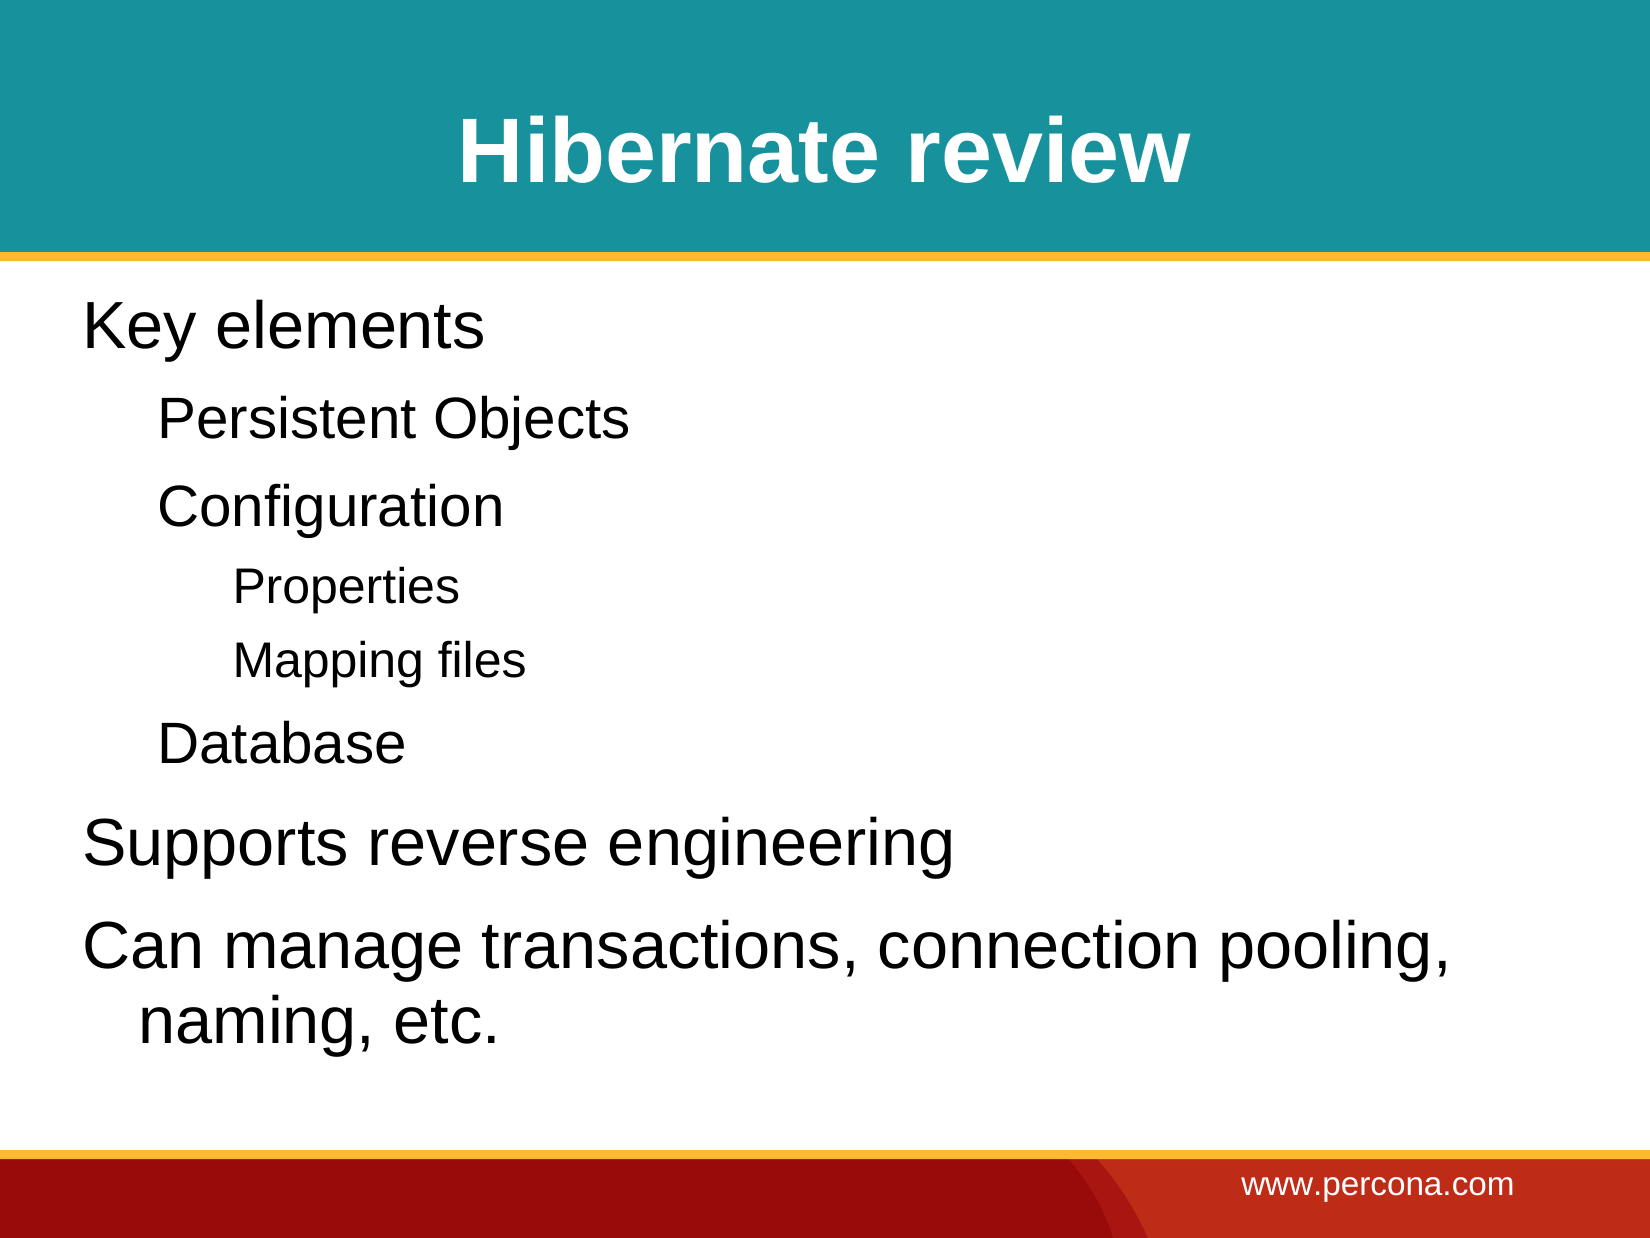

# Hibernate review
Key elements
Persistent Objects
Configuration
Properties
Mapping files
Database
Supports reverse engineering
Can manage transactions, connection pooling, naming, etc.
www.percona.com